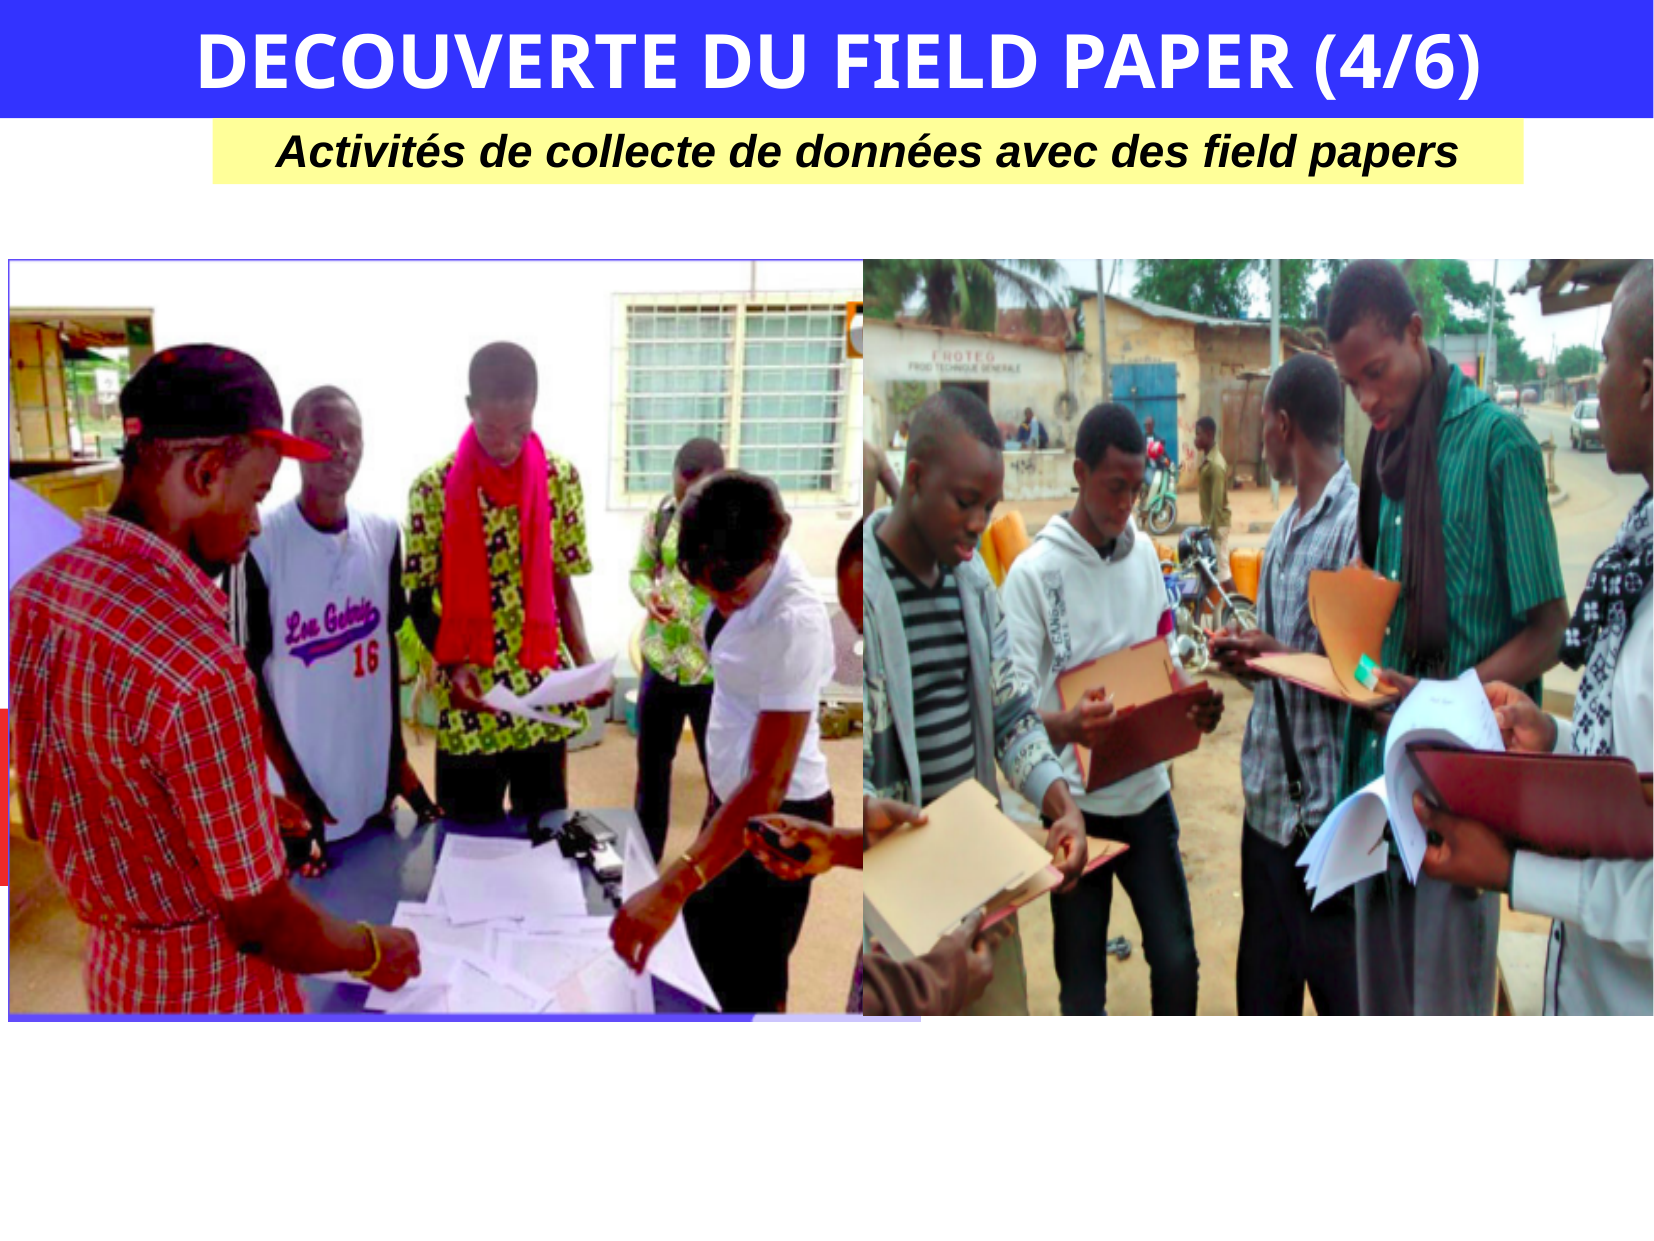

# DECOUVERTE DU FIELD PAPER (4/6)
Activités de collecte de données avec des field papers